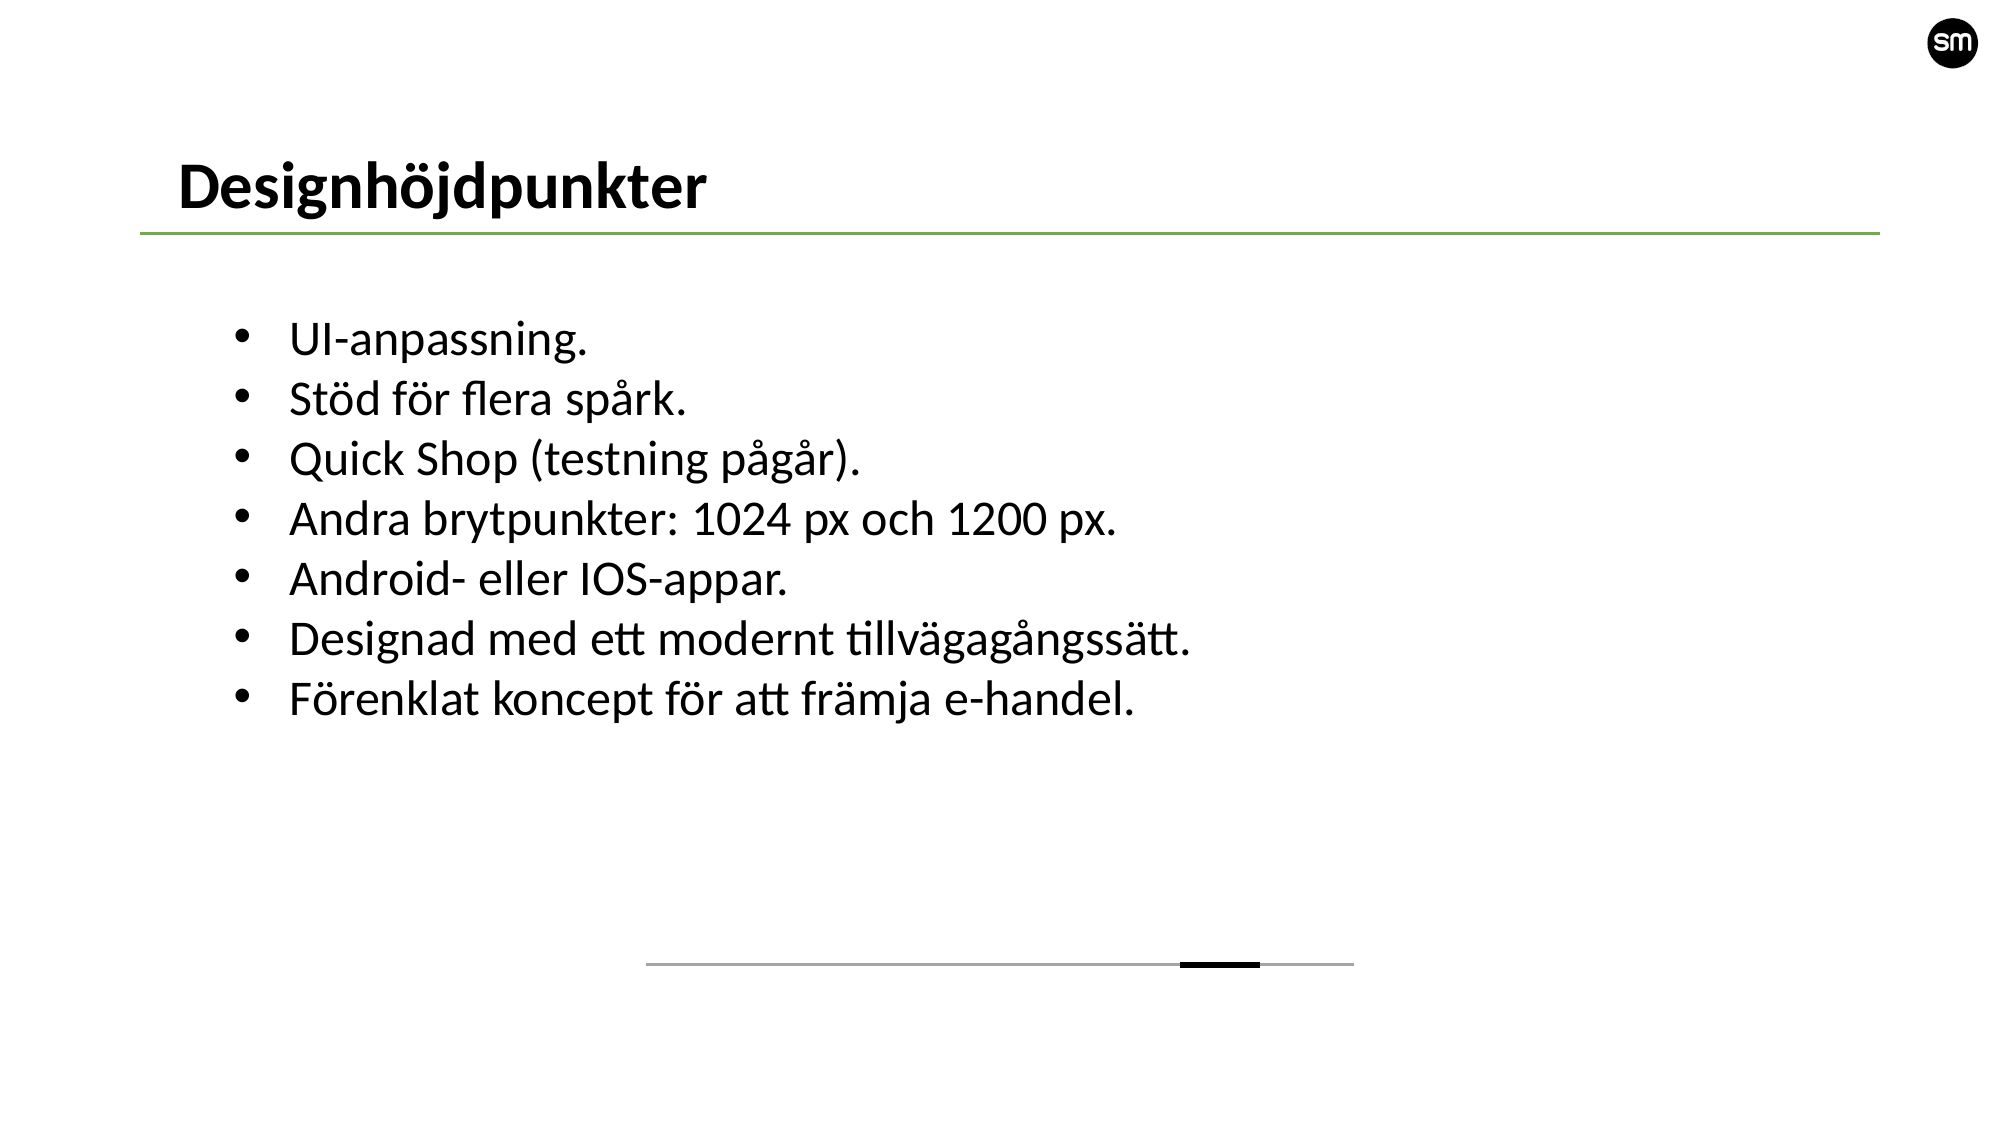

Designhöjdpunkter
Designhöjdpunkter
UI-anpassning.
Stöd för flera spårk.
Quick Shop (testning pågår).
Andra brytpunkter: 1024 px och 1200 px.
Android- eller IOS-appar.
Designad med ett modernt tillvägagångssätt.
Förenklat koncept för att främja e-handel.
Användargränssnitts designen gjordes för typiska användare i åldern 18 och uppåt med ett focus på äldre kunder
Neutral Design
Intuitiv
Lätt
e-Handel och produktfokus